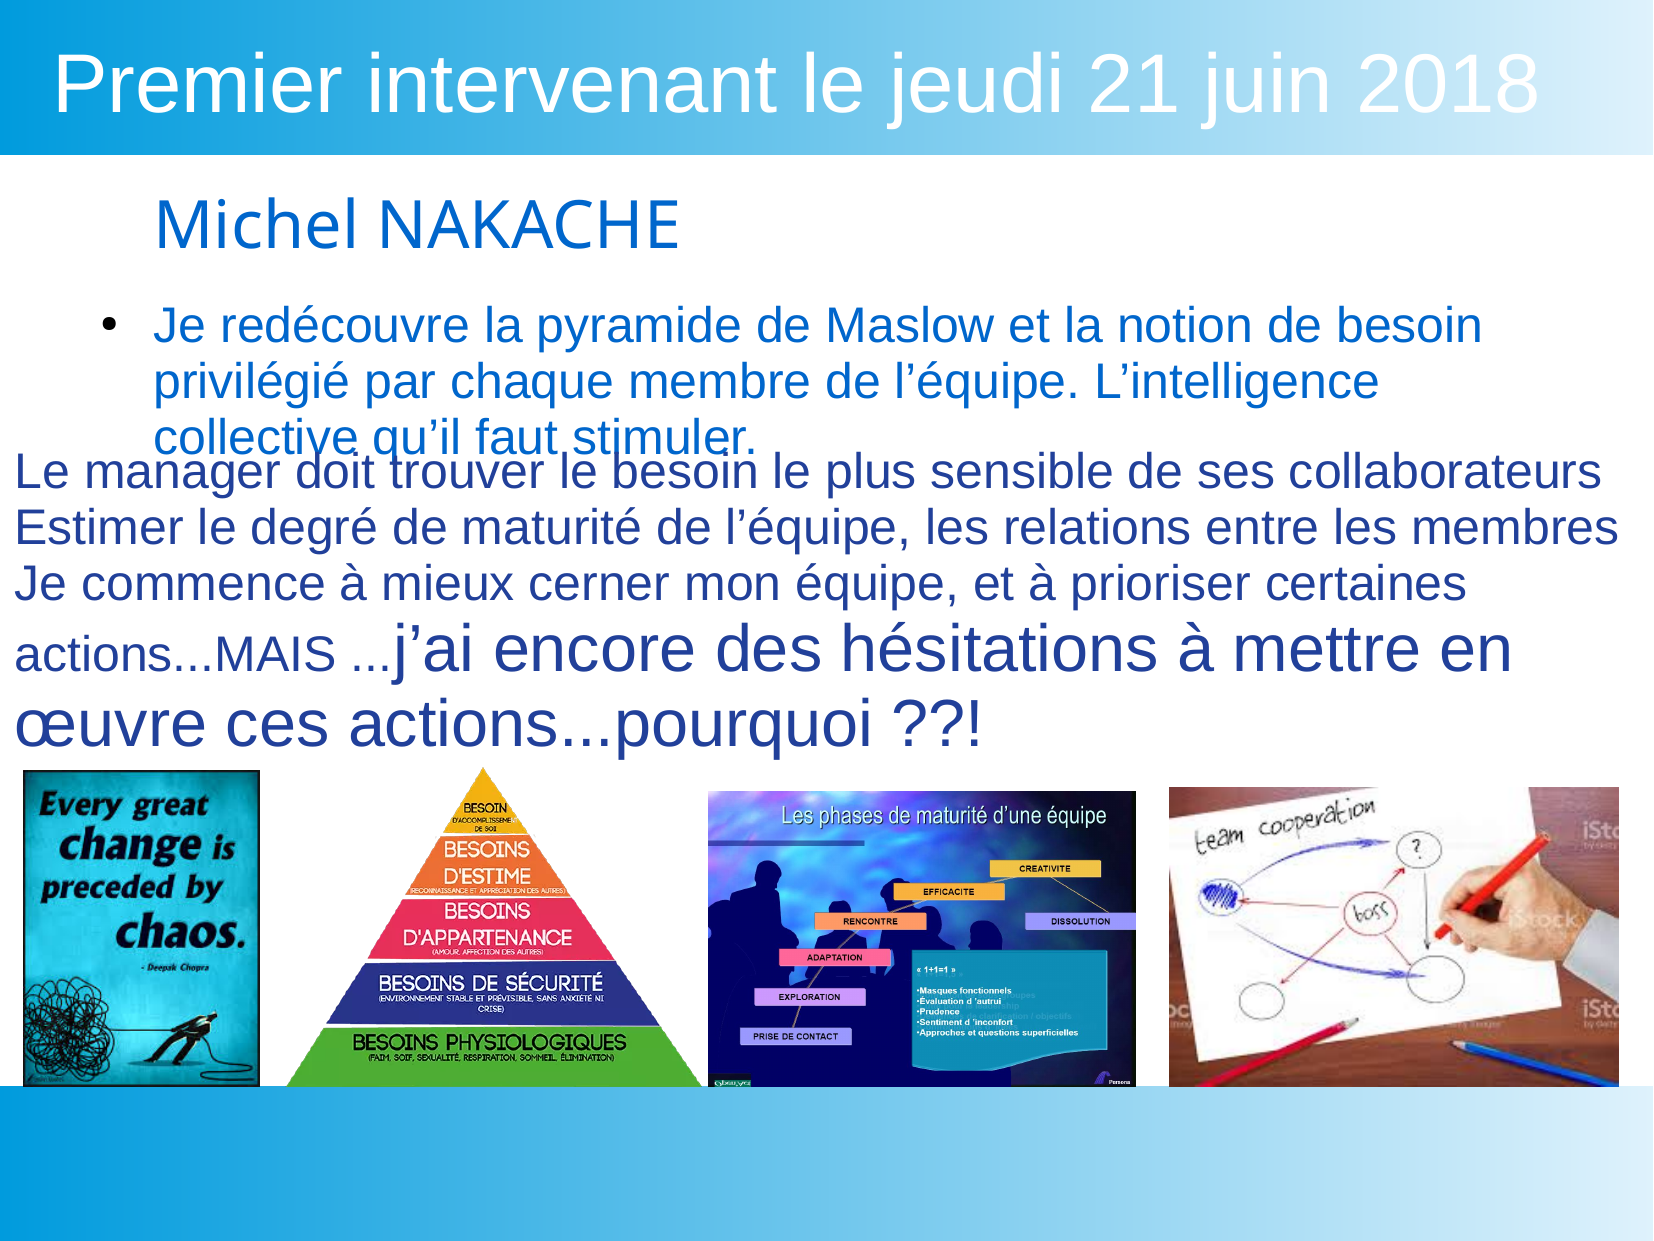

# Premier intervenant le jeudi 21 juin 2018
Michel NAKACHE
Je redécouvre la pyramide de Maslow et la notion de besoin privilégié par chaque membre de l’équipe. L’intelligence collective qu’il faut stimuler.
Le manager doit trouver le besoin le plus sensible de ses collaborateurs
Estimer le degré de maturité de l’équipe, les relations entre les membres
Je commence à mieux cerner mon équipe, et à prioriser certaines actions...MAIS ...j’ai encore des hésitations à mettre en œuvre ces actions...pourquoi ??!